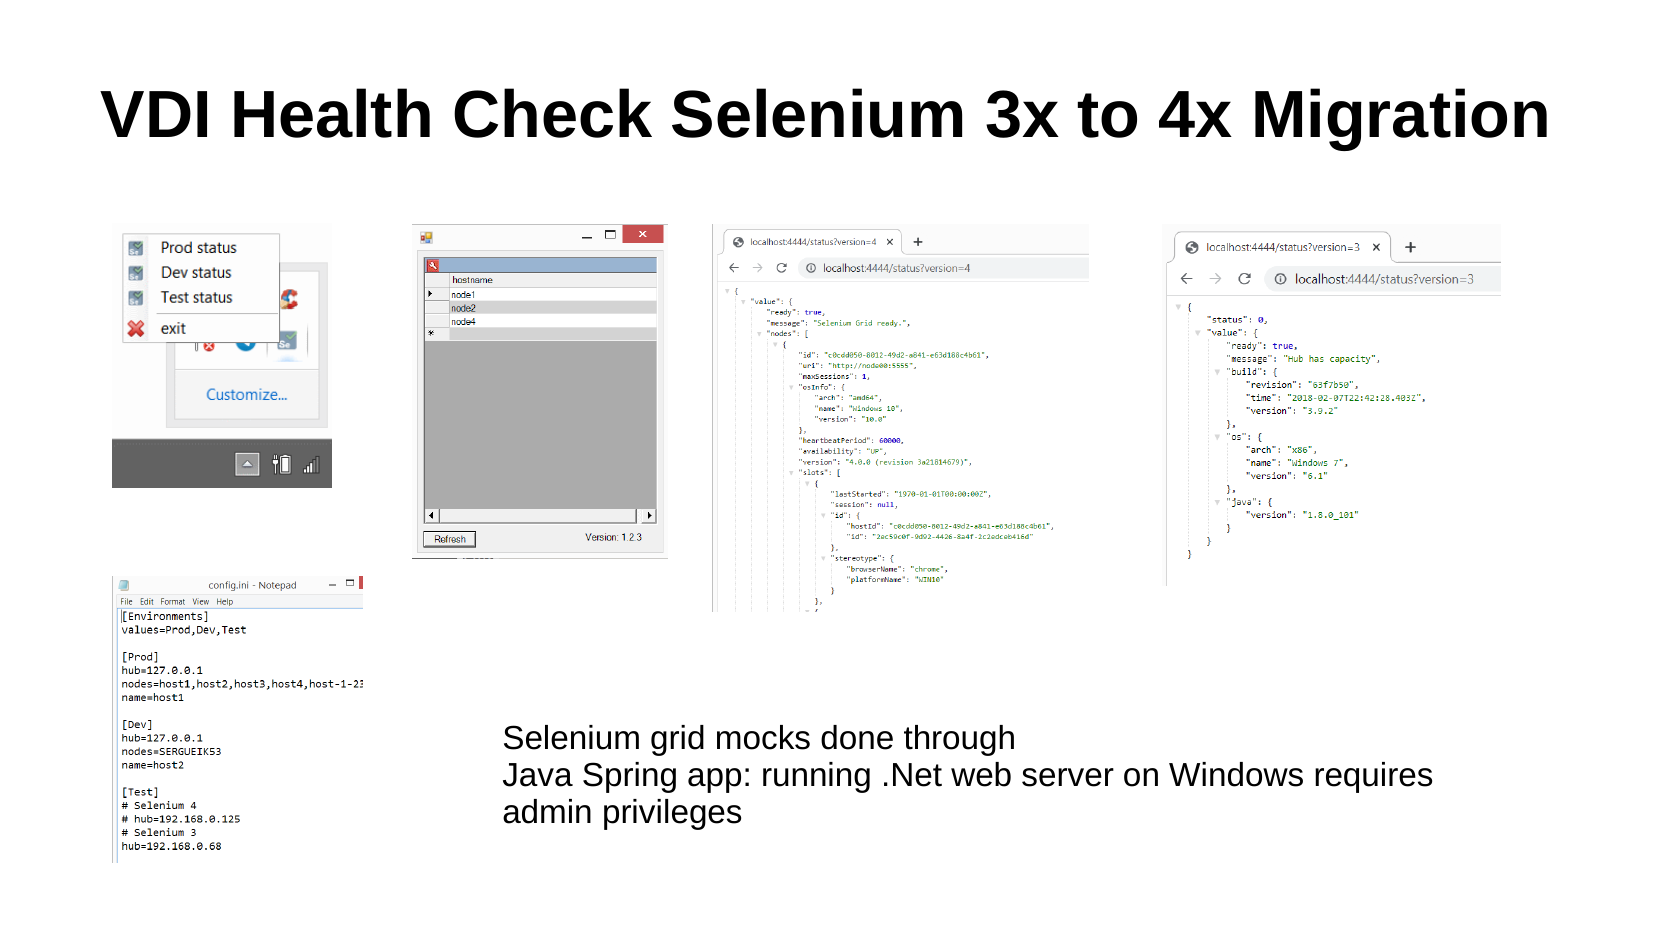

# VDI Health Check Selenium 3x to 4x Migration
Selenium grid mocks done through
Java Spring app: running .Net web server on Windows requires admin privileges